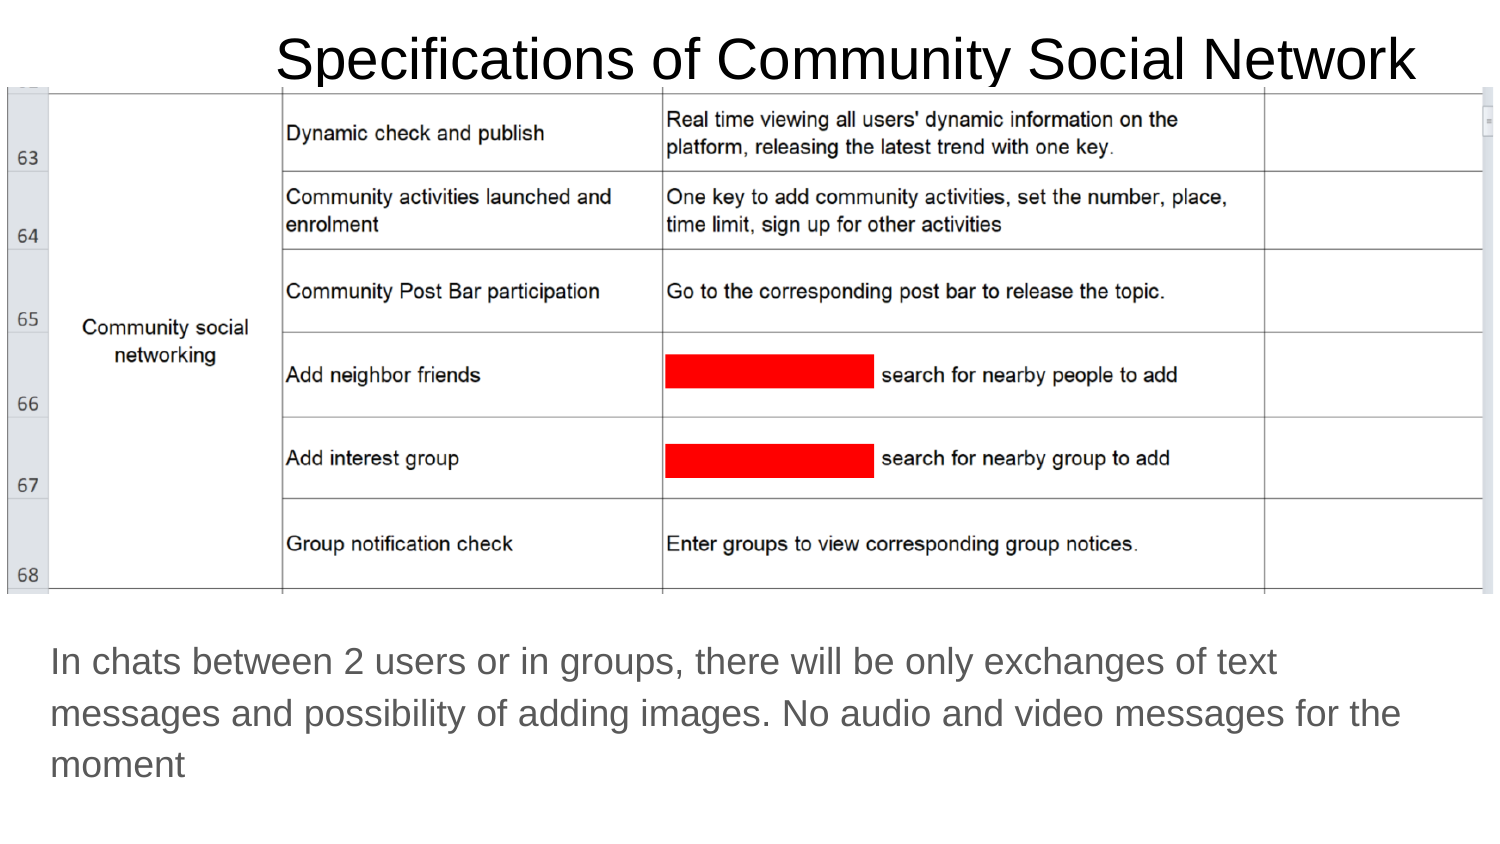

# Specifications of Community Social Network
In chats between 2 users or in groups, there will be only exchanges of text messages and possibility of adding images. No audio and video messages for the moment